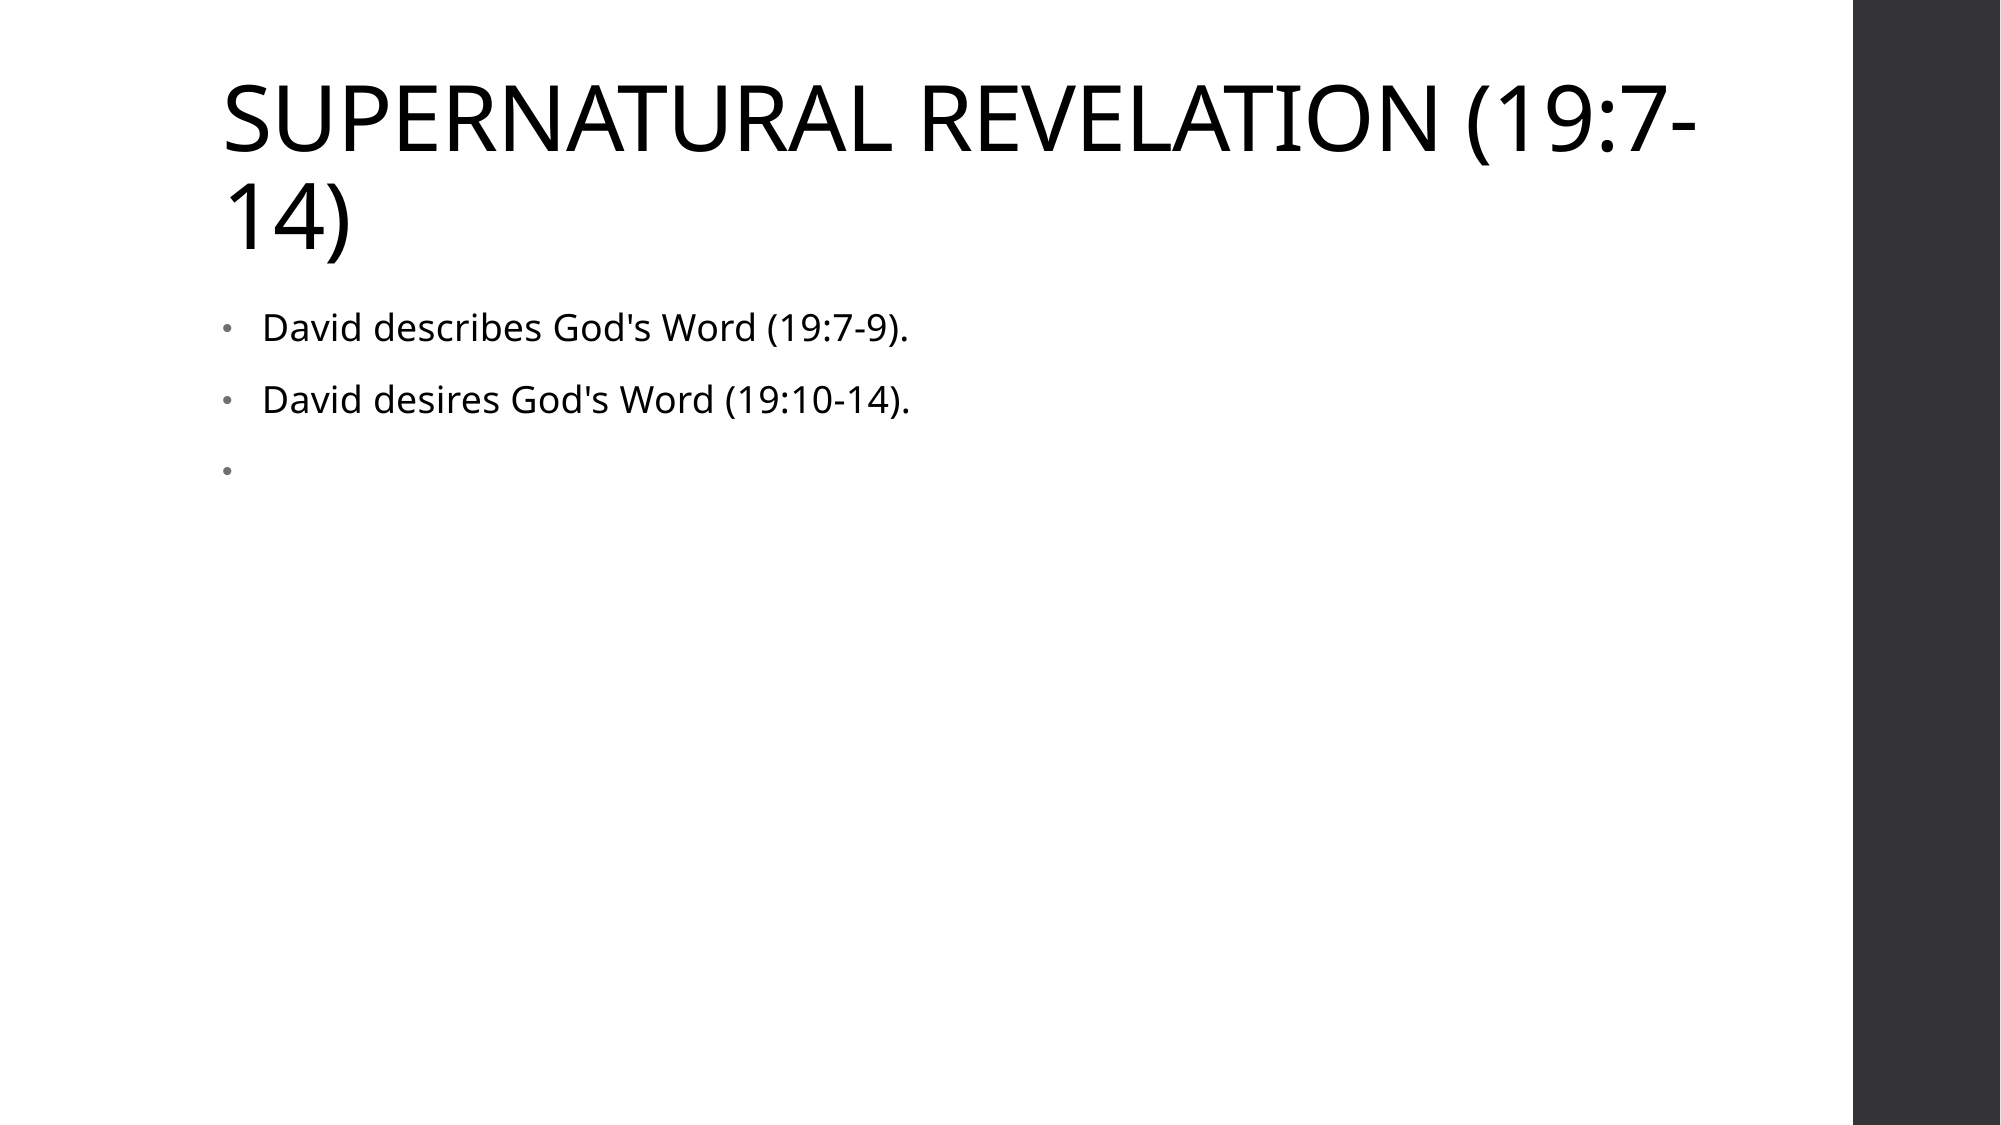

# SUPERNATURAL REVELATION (19:7-14)
 David describes God's Word (19:7-9).
 David desires God's Word (19:10-14).